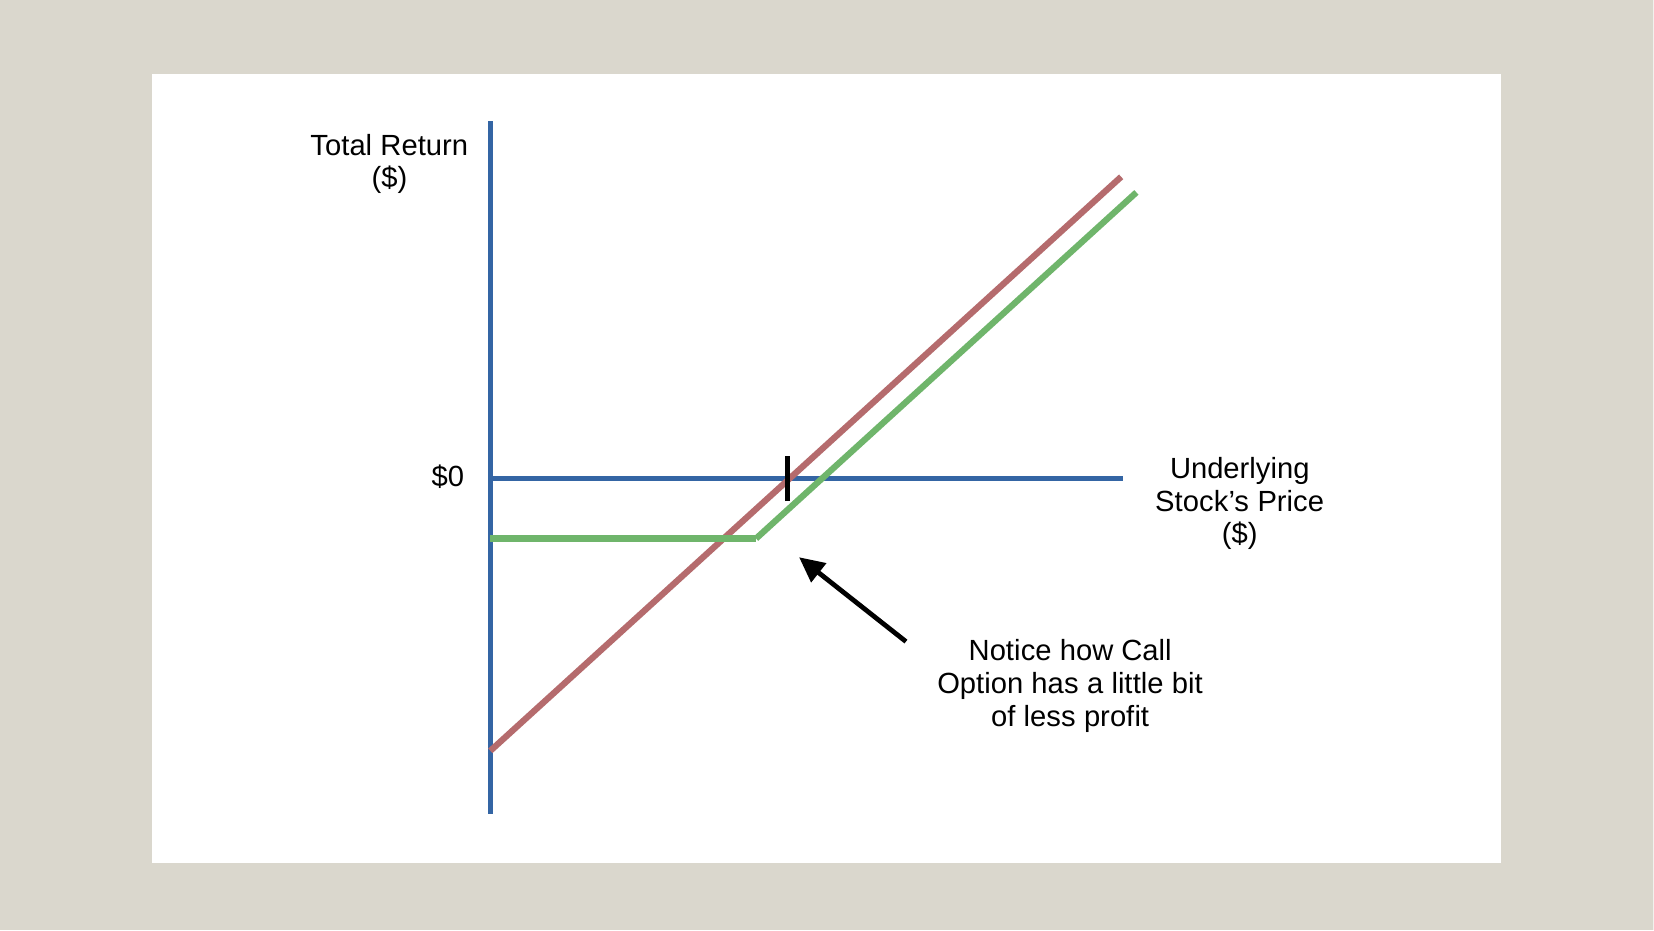

Total Return ($)
Underlying Stock’s Price ($)
$0
Notice how Call Option has a little bit of less profit